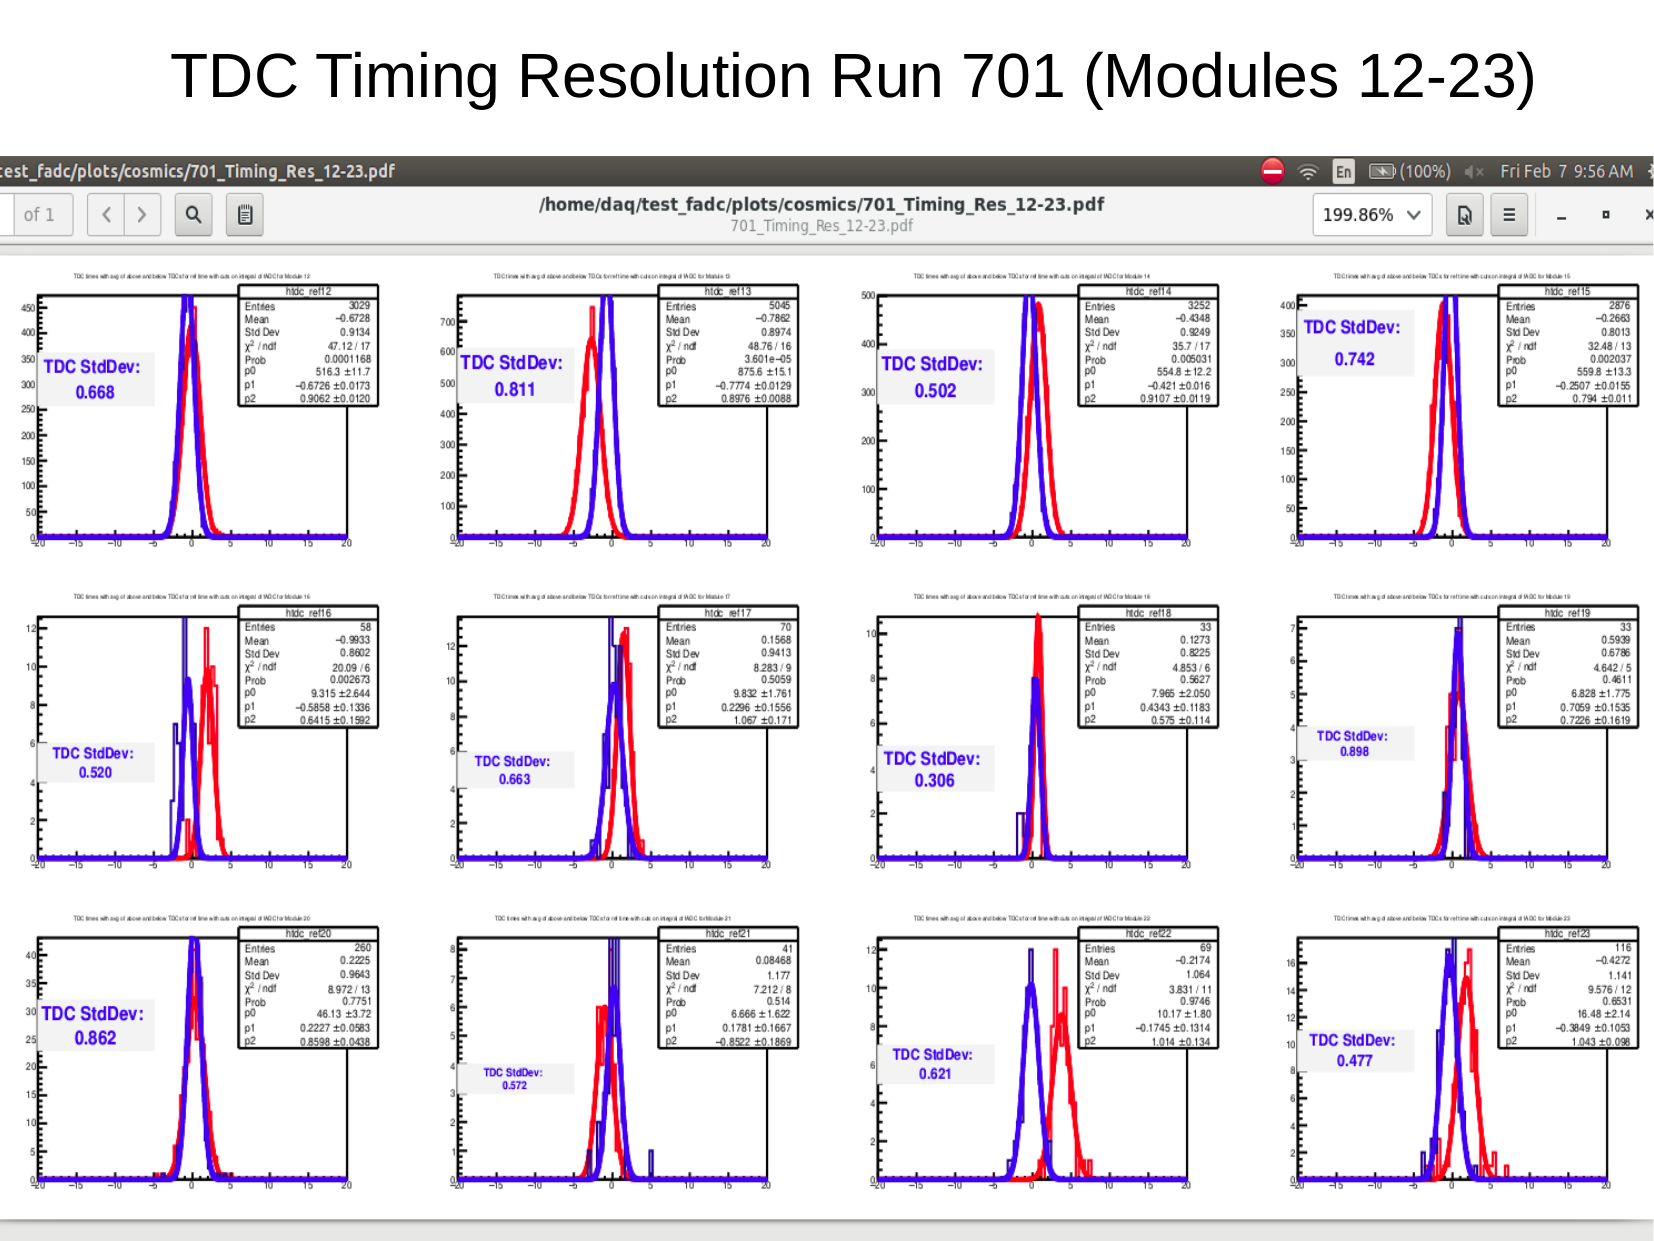

# TDC Timing Resolution Run 701 (Modules 12-23)